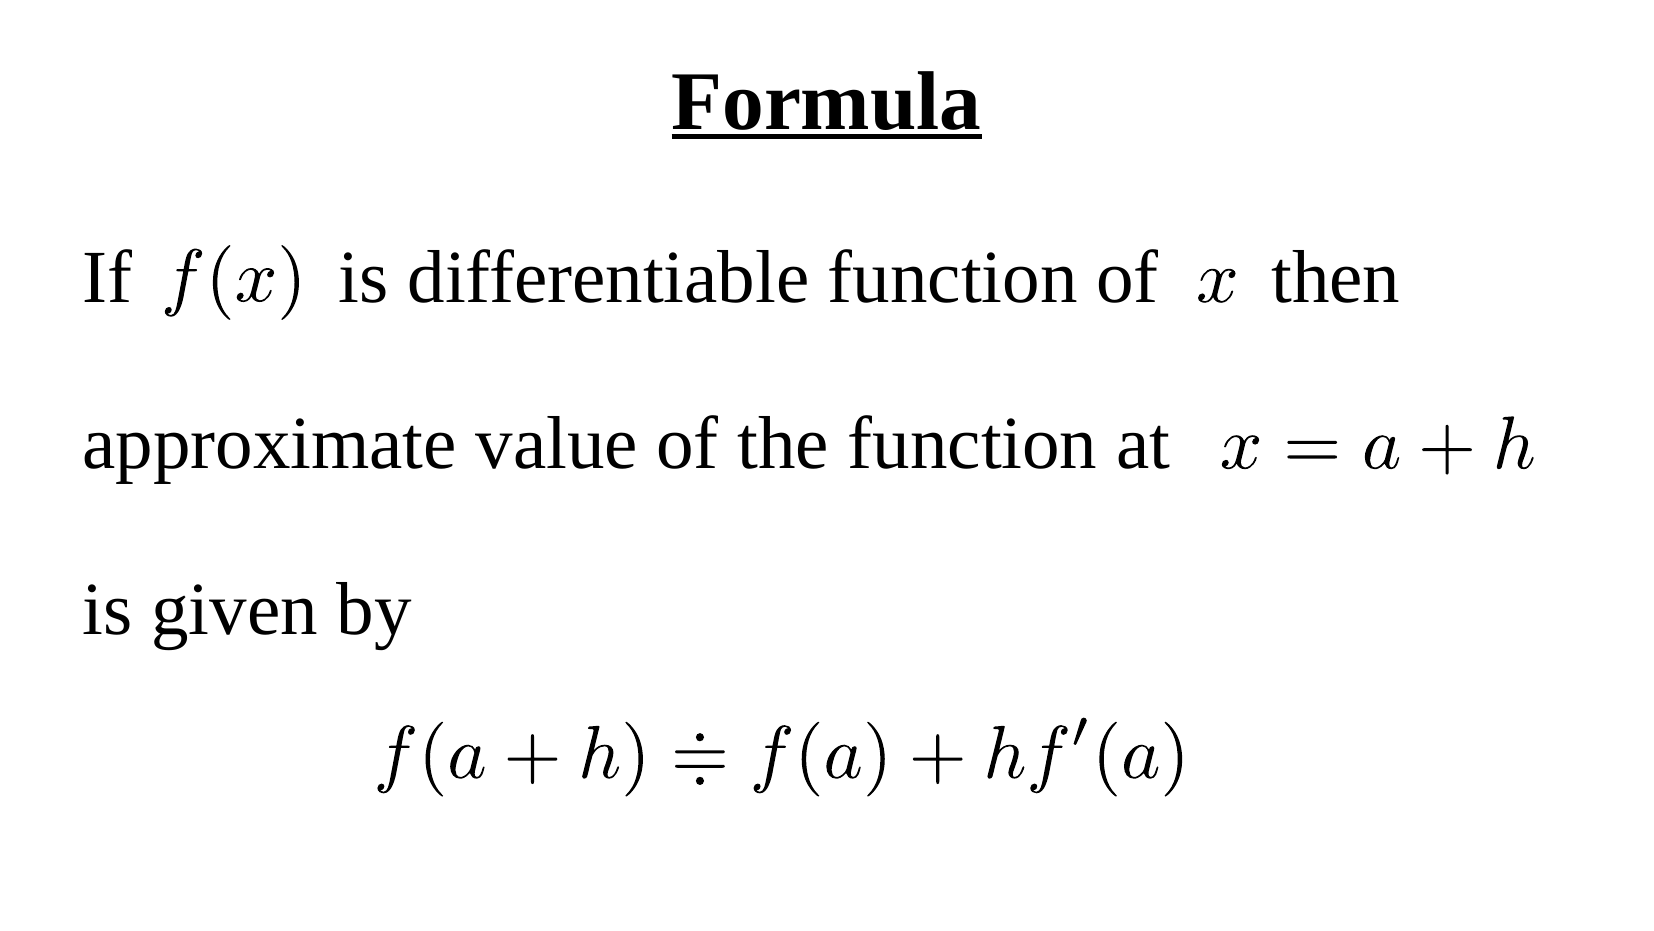

# Formula
If is differentiable function of then
approximate value of the function at
is given by